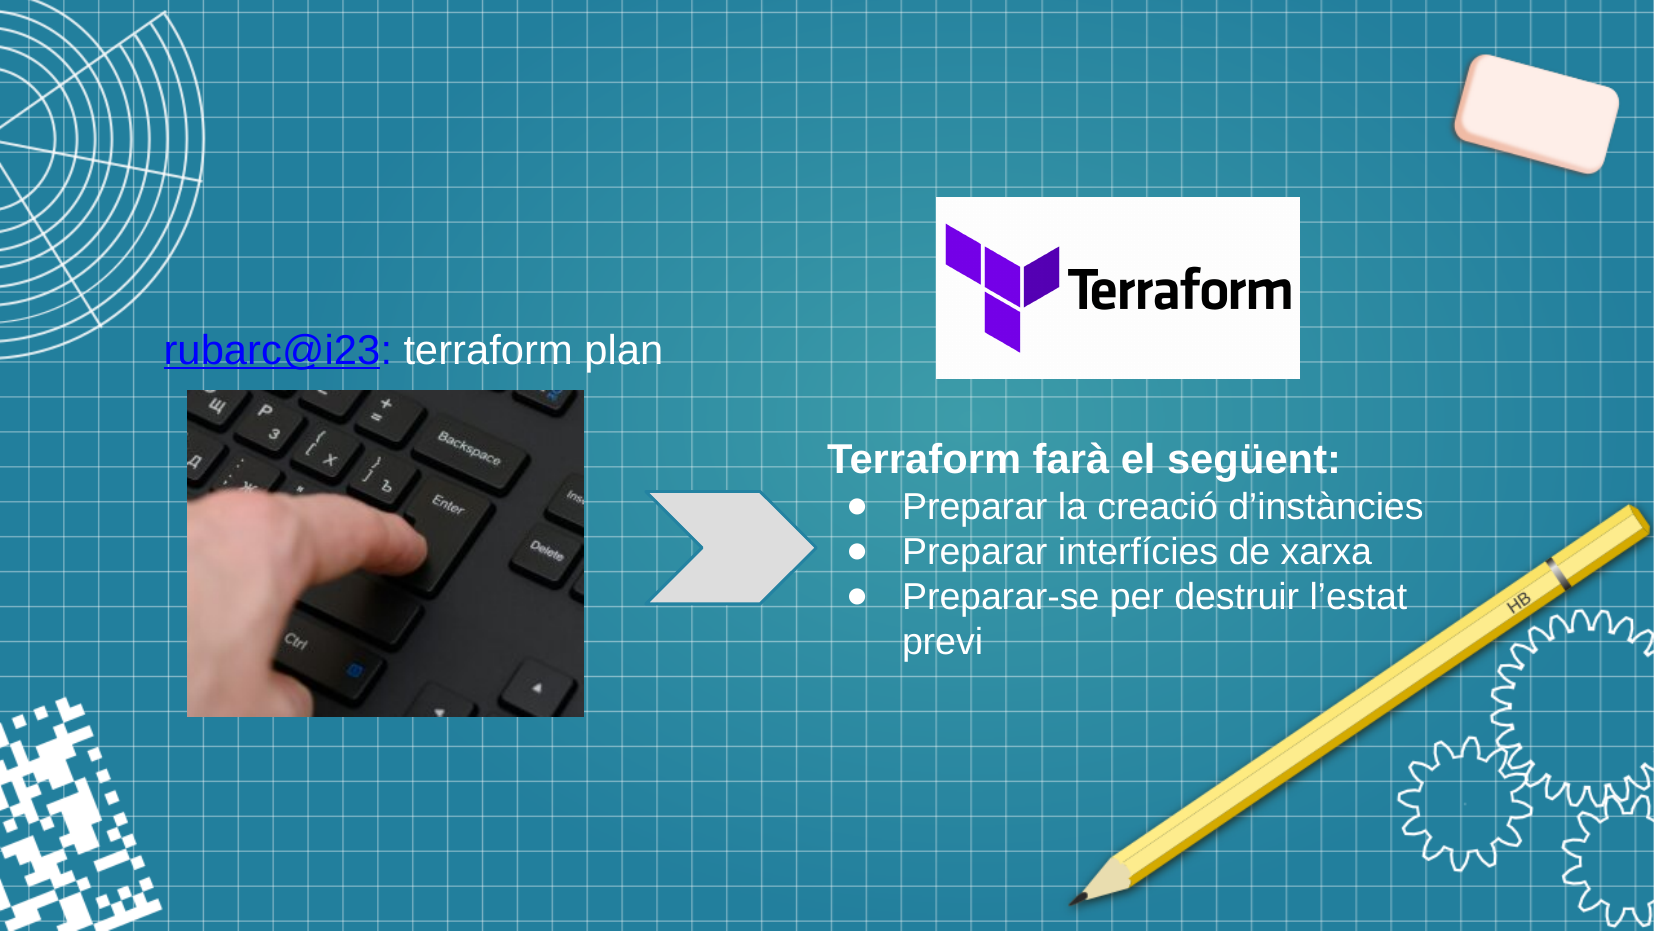

rubarc@i23: terraform plan
Terraform farà el següent:
Preparar la creació d’instàncies
Preparar interfícies de xarxa
Preparar-se per destruir l’estat previ